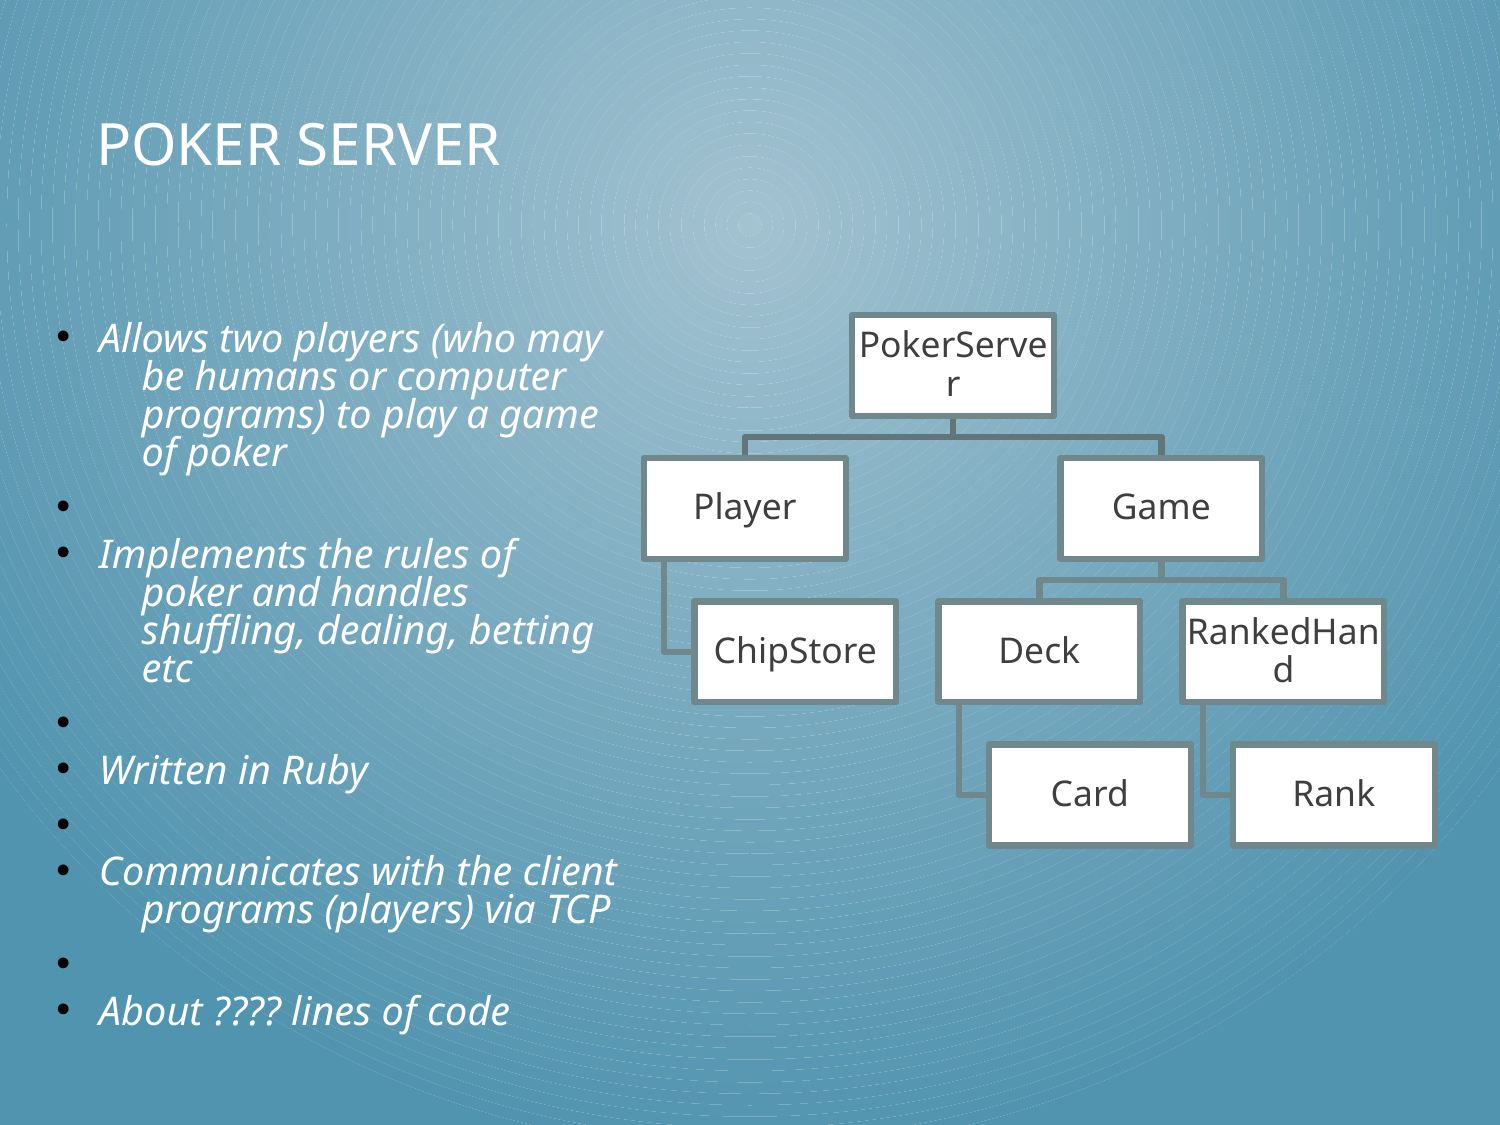

# POKER SERVER
Allows two players (who may be humans or computer programs) to play a game of poker
Implements the rules of poker and handles shuffling, dealing, betting etc
Written in Ruby
Communicates with the client programs (players) via TCP
About ???? lines of code
PokerServer
Player
Game
ChipStore
Deck
RankedHand
Card
Rank